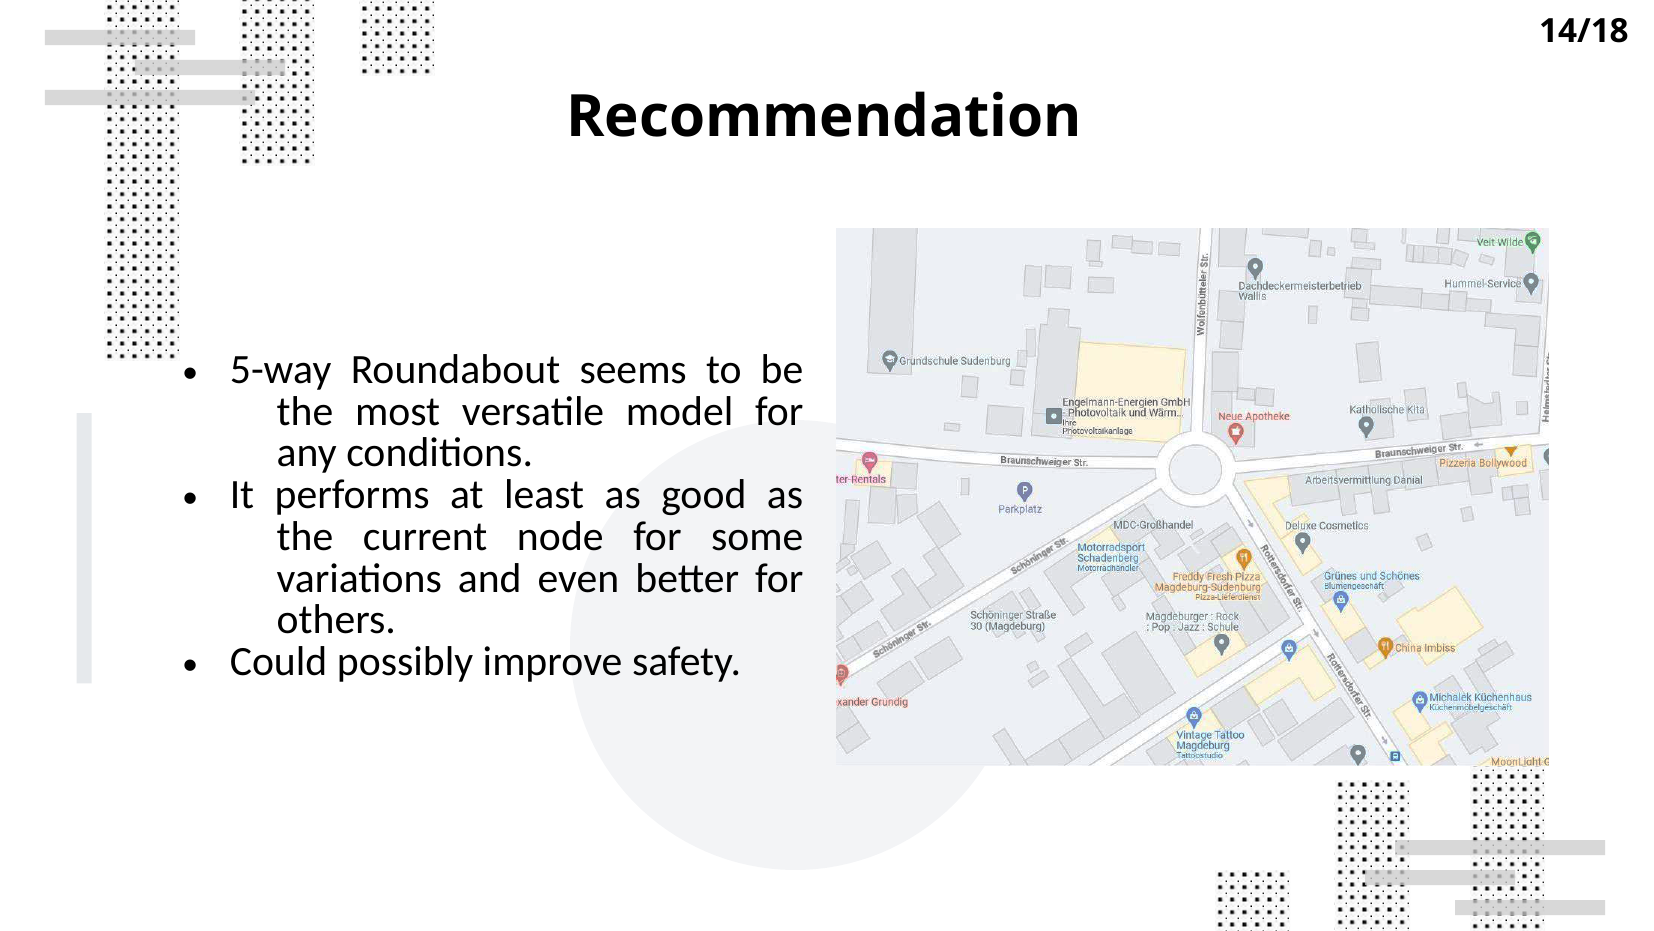

14/18
Recommendation
5-way Roundabout seems to be the most versatile model for any conditions.
It performs at least as good as the current node for some variations and even better for others.
Could possibly improve safety.